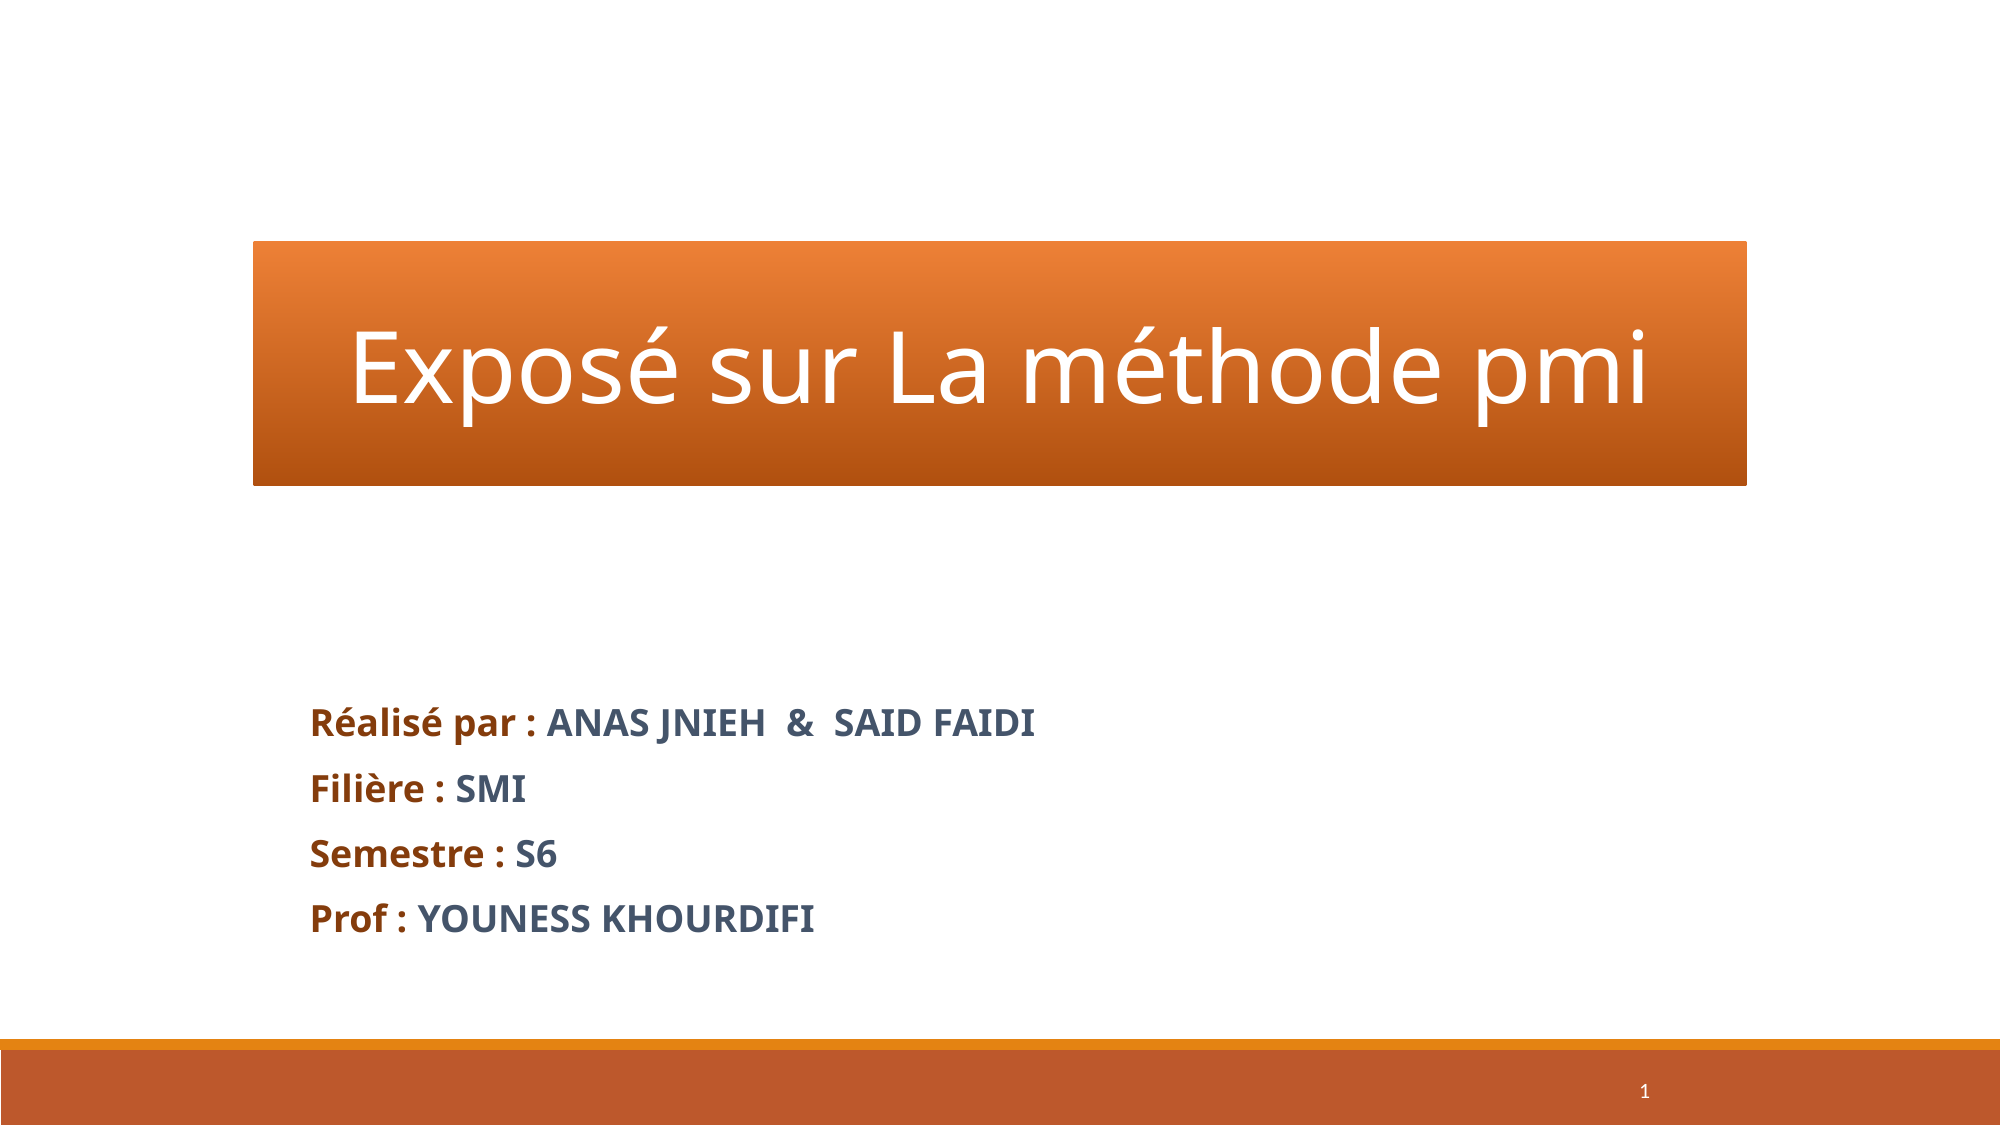

Exposé sur La méthode pmi
# Réalisé par : ANAS JNIEH & SAID FAIDI
Filière : SMI
Semestre : S6
Prof : YOUNESS KHOURDIFI
1